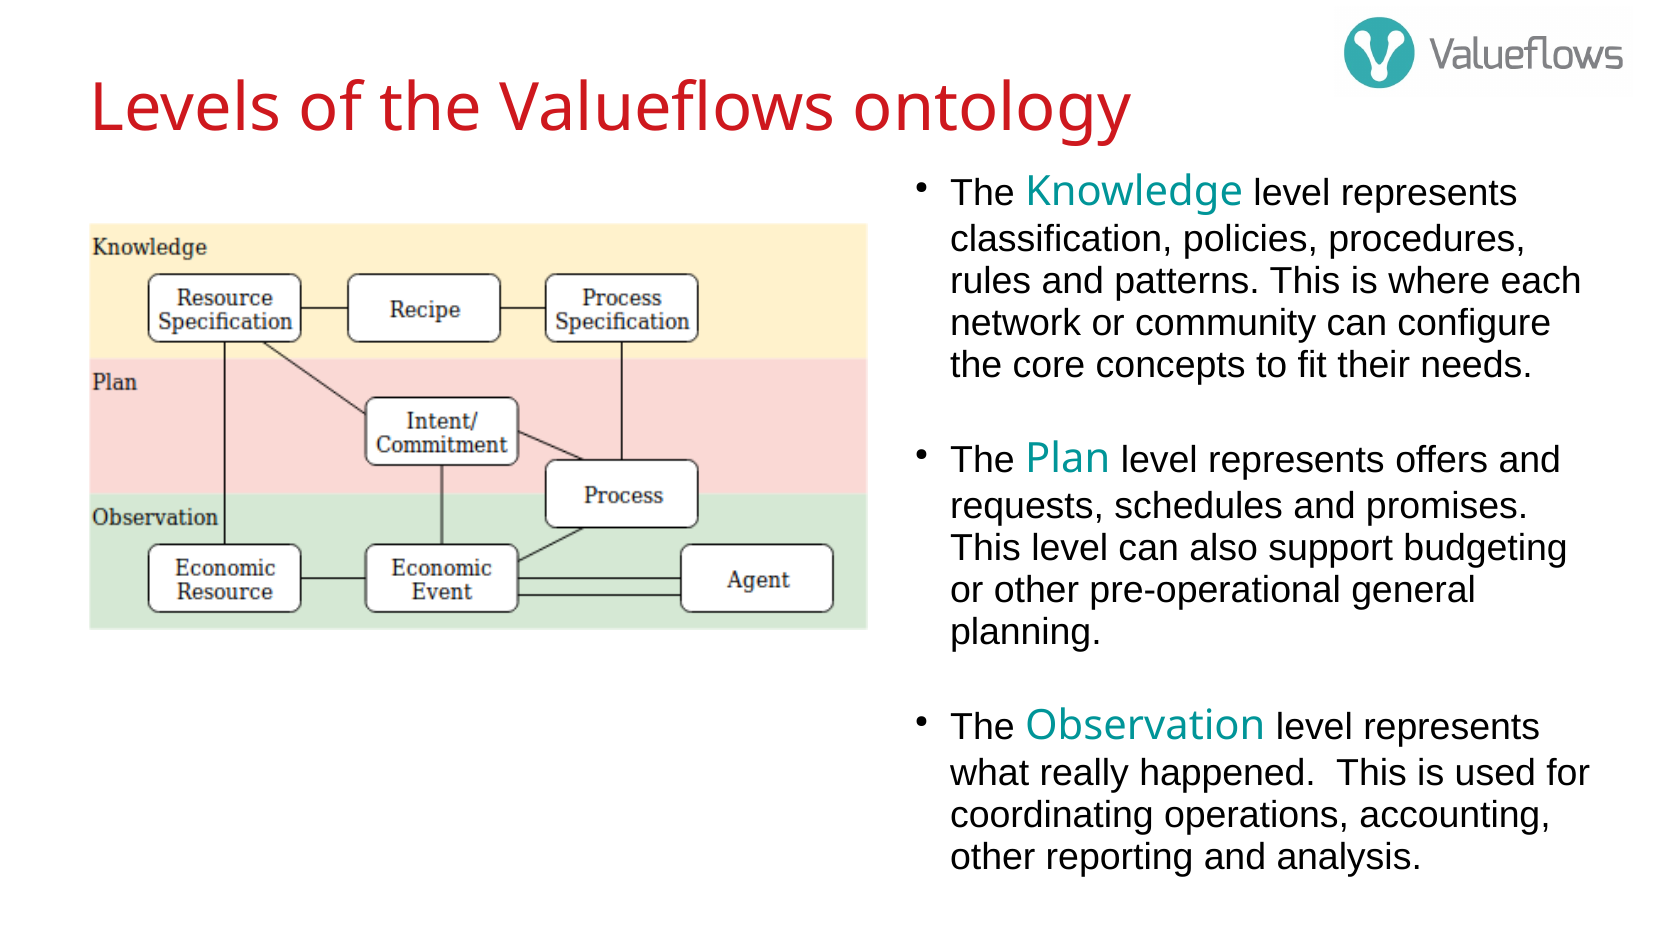

Levels of the Valueflows ontology
The Knowledge level represents classification, policies, procedures, rules and patterns. This is where each network or community can configure the core concepts to fit their needs.
The Plan level represents offers and requests, schedules and promises. This level can also support budgeting or other pre-operational general planning.
The Observation level represents what really happened. This is used for coordinating operations, accounting, other reporting and analysis.